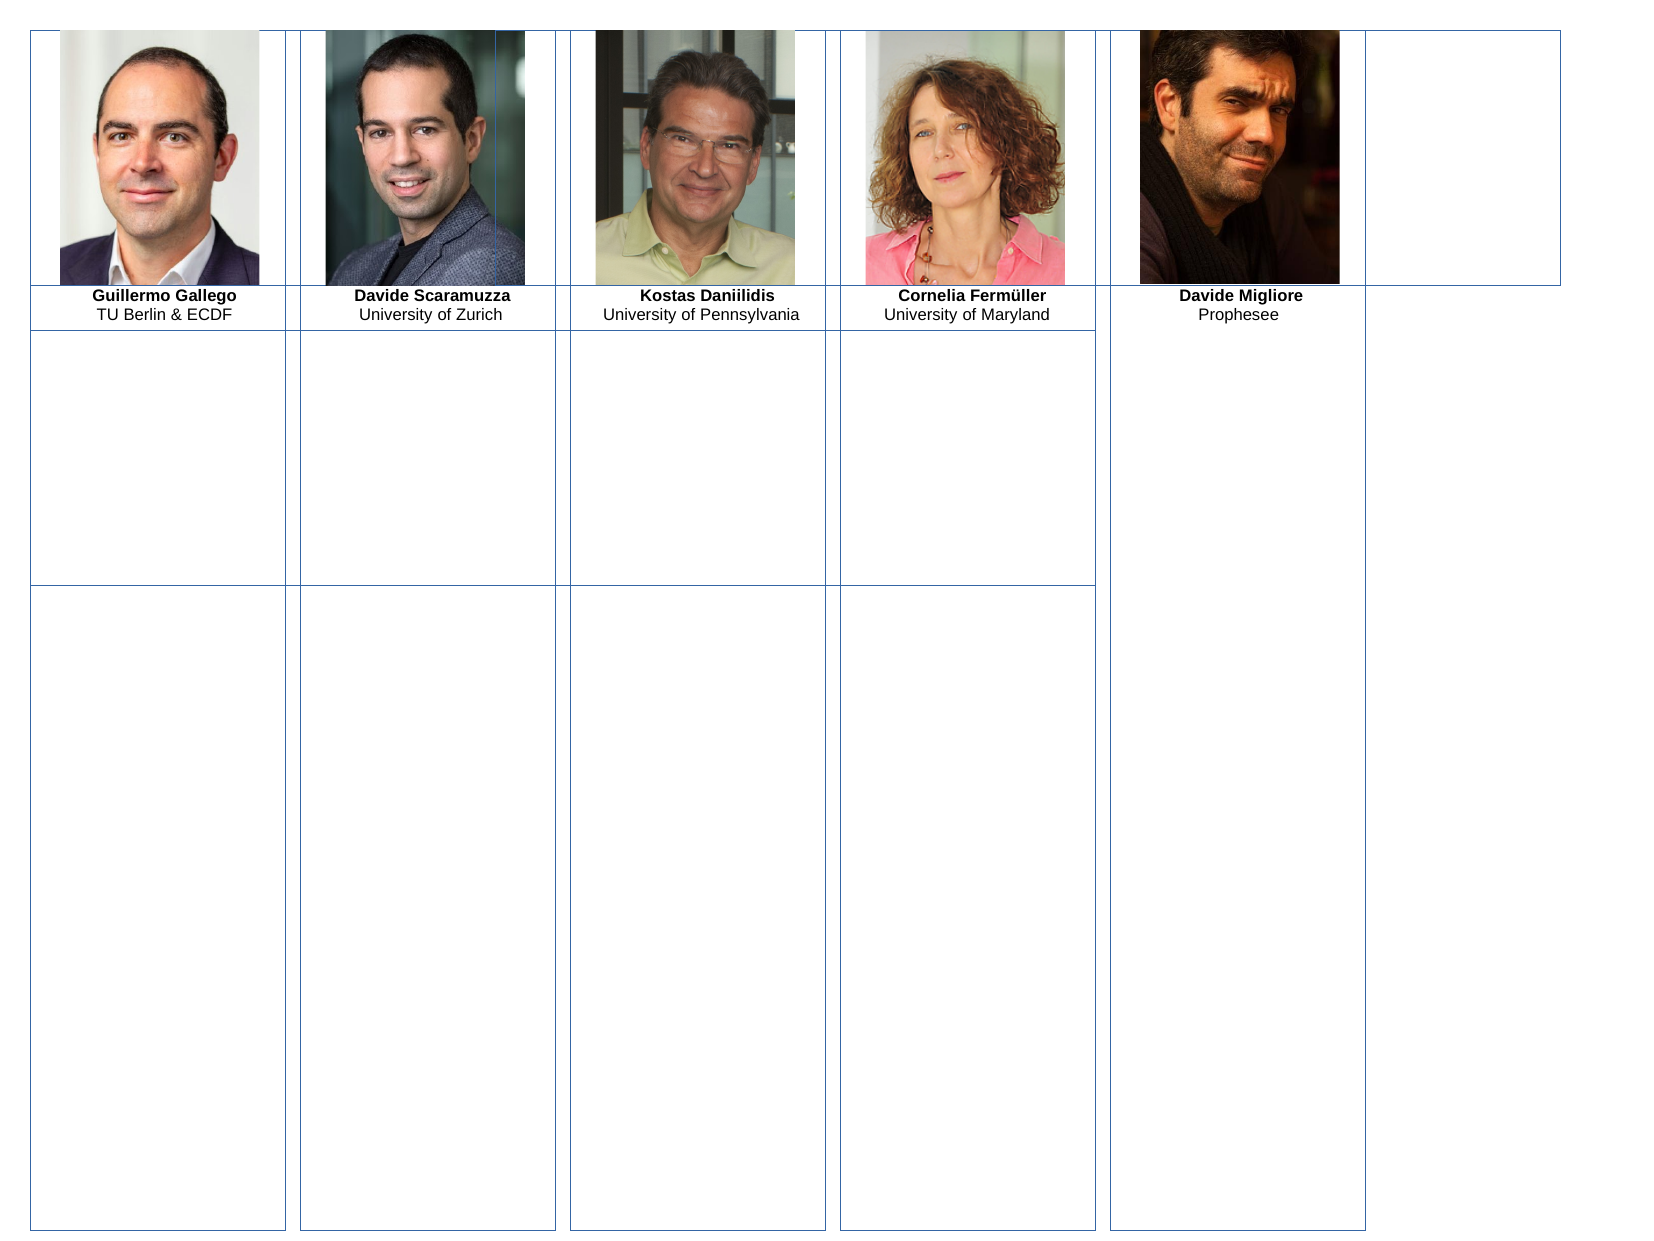

Guillermo Gallego 		 Davide Scaramuzza		Kostas Daniilidis		 Cornelia Fermüller 		 Davide Migliore
 TU Berlin & ECDF 		 University of Zurich	 University of Pennsylvania	 University of Maryland 		 Prophesee